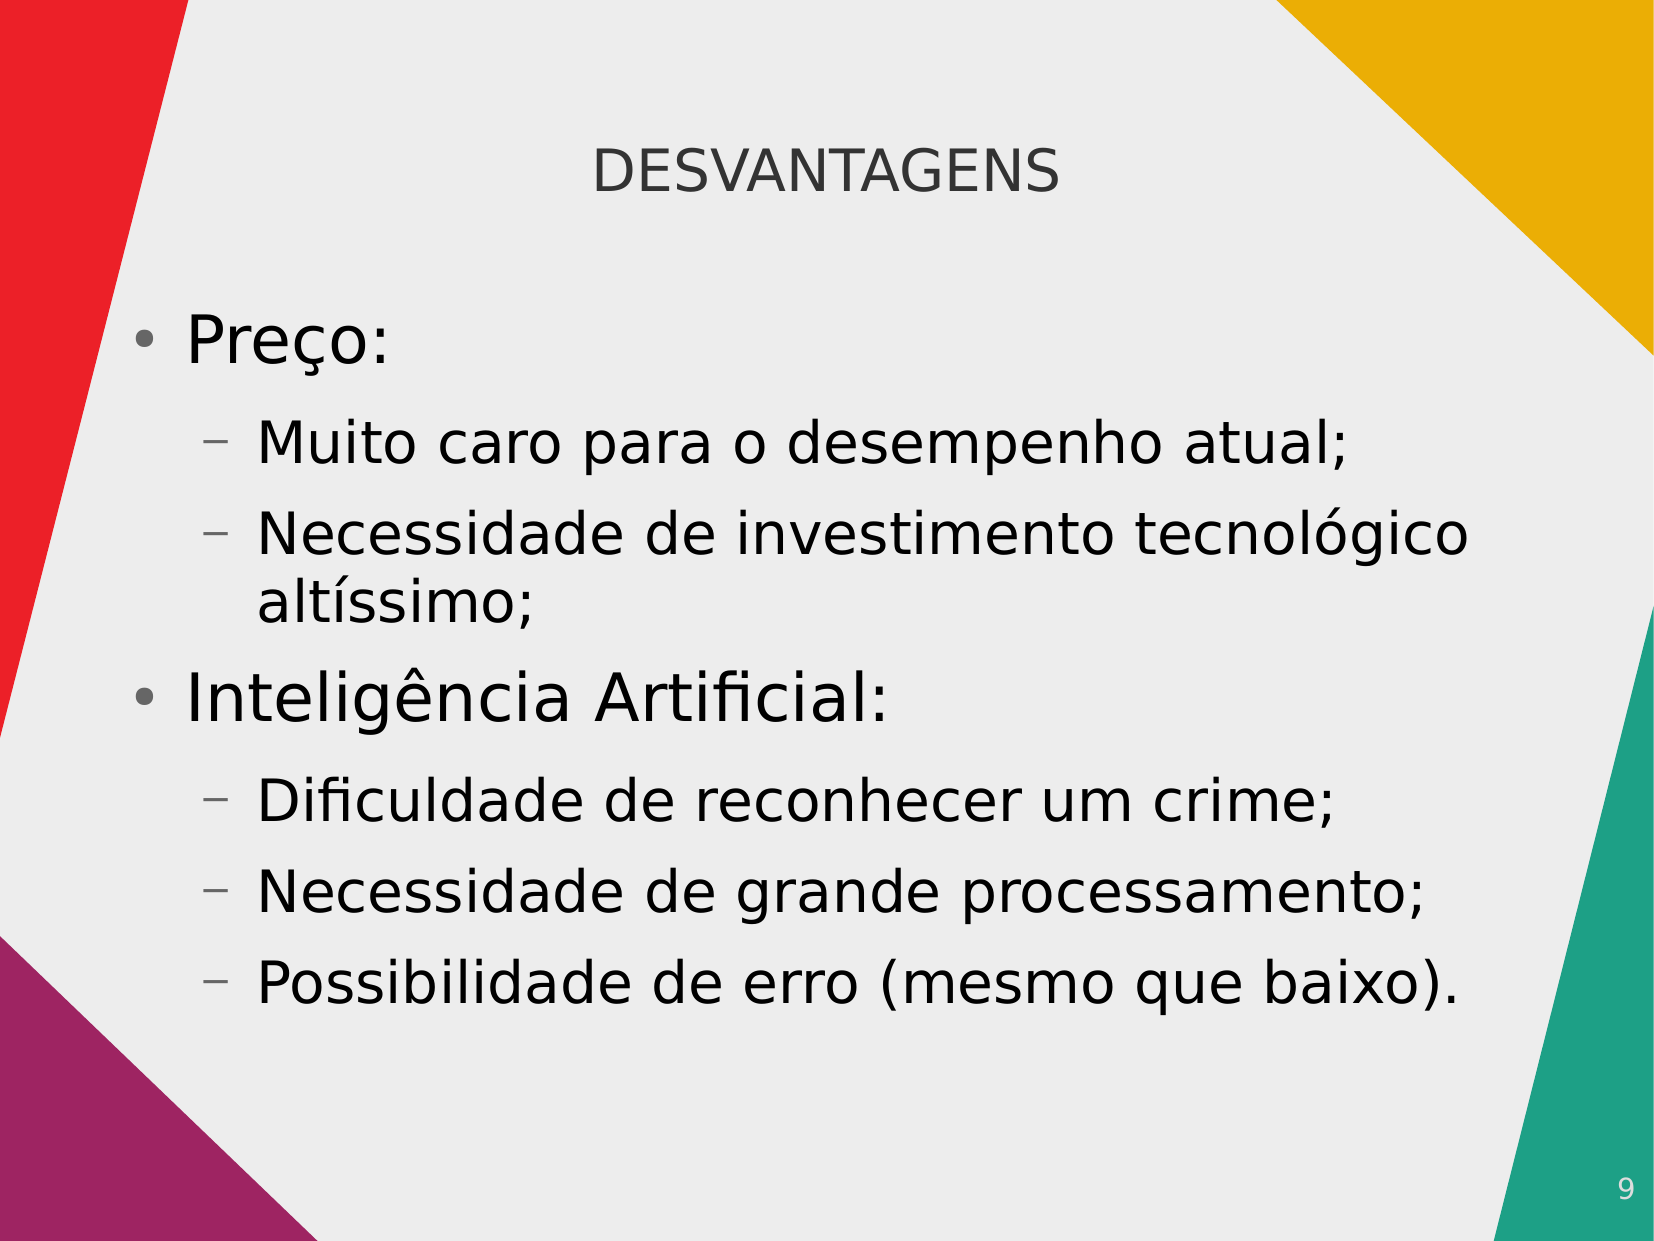

# DESVANTAGENS
Preço:
Muito caro para o desempenho atual;
Necessidade de investimento tecnológico altíssimo;
Inteligência Artificial:
Dificuldade de reconhecer um crime;
Necessidade de grande processamento;
Possibilidade de erro (mesmo que baixo).
9